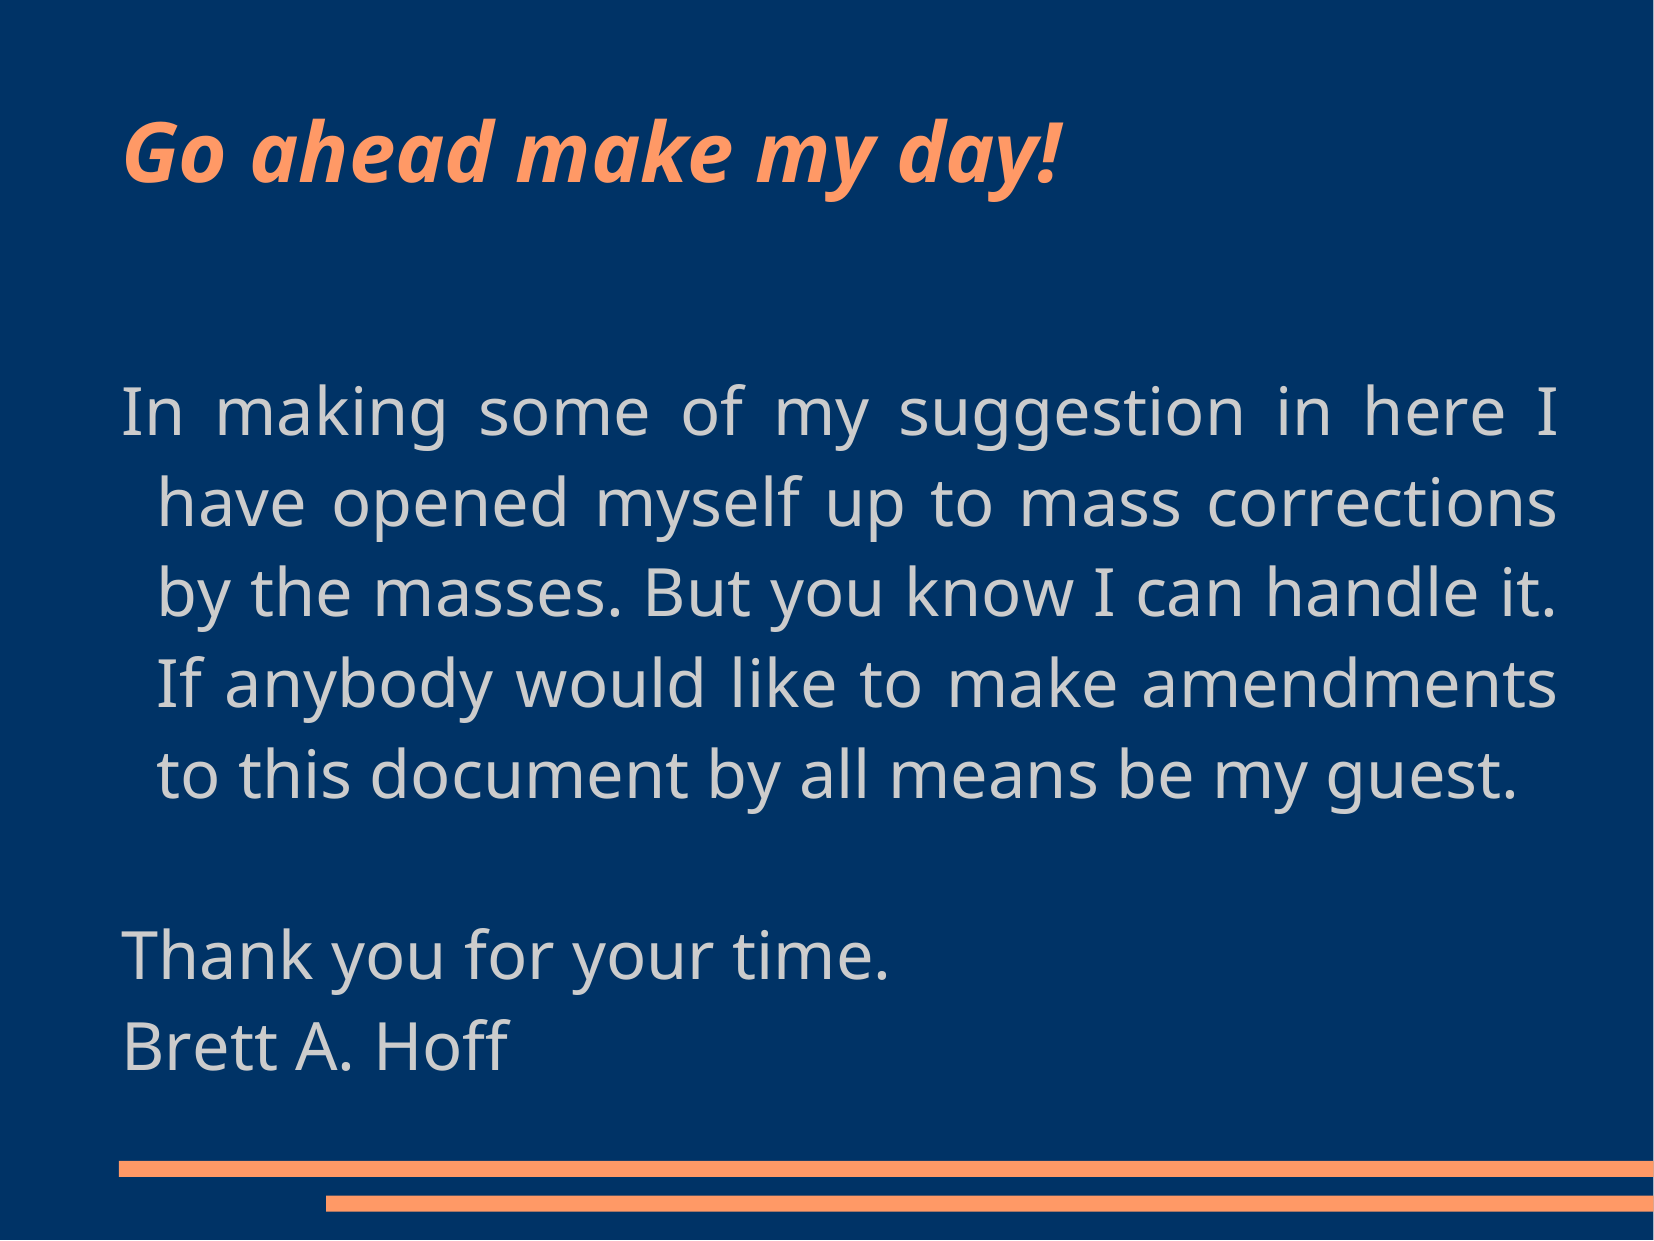

# Go ahead make my day!
In making some of my suggestion in here I have opened myself up to mass corrections by the masses. But you know I can handle it. If anybody would like to make amendments to this document by all means be my guest.
Thank you for your time.
Brett A. Hoff